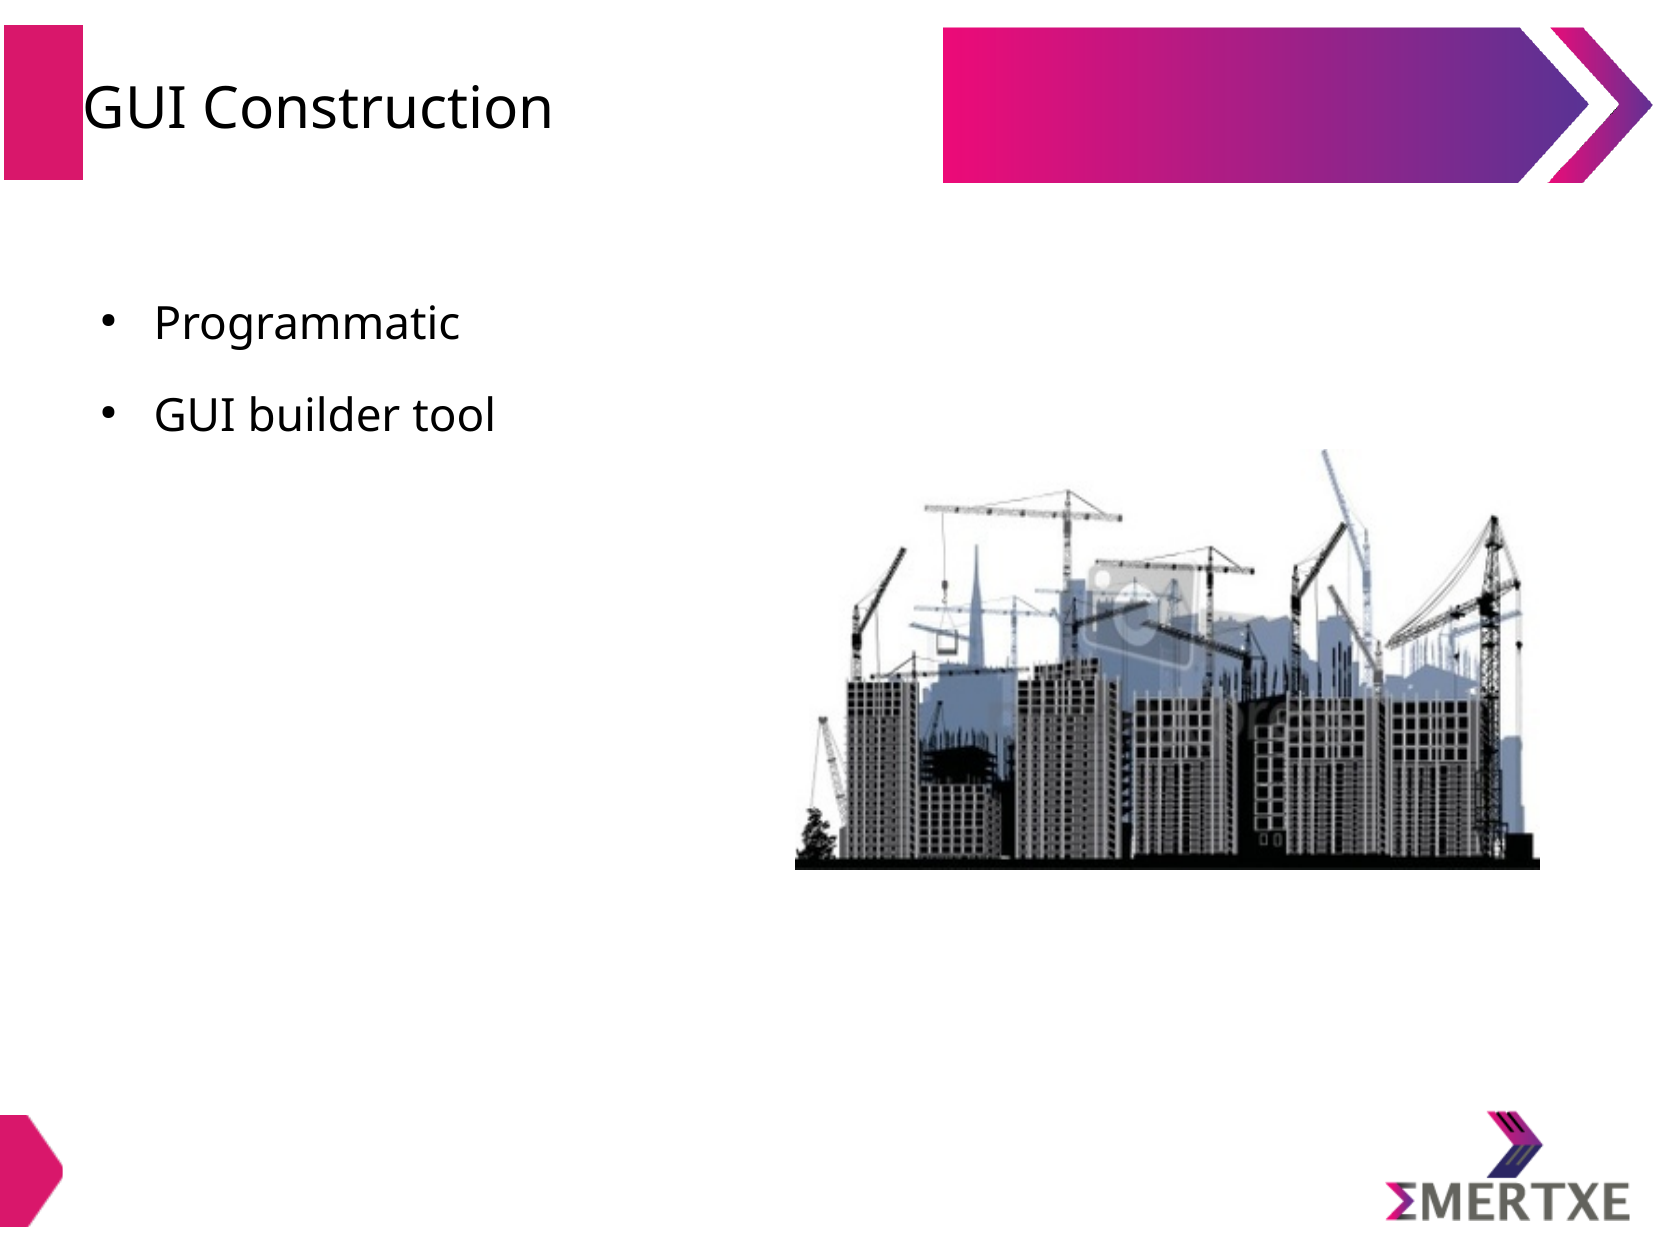

# GUI Construction
Programmatic
GUI builder tool